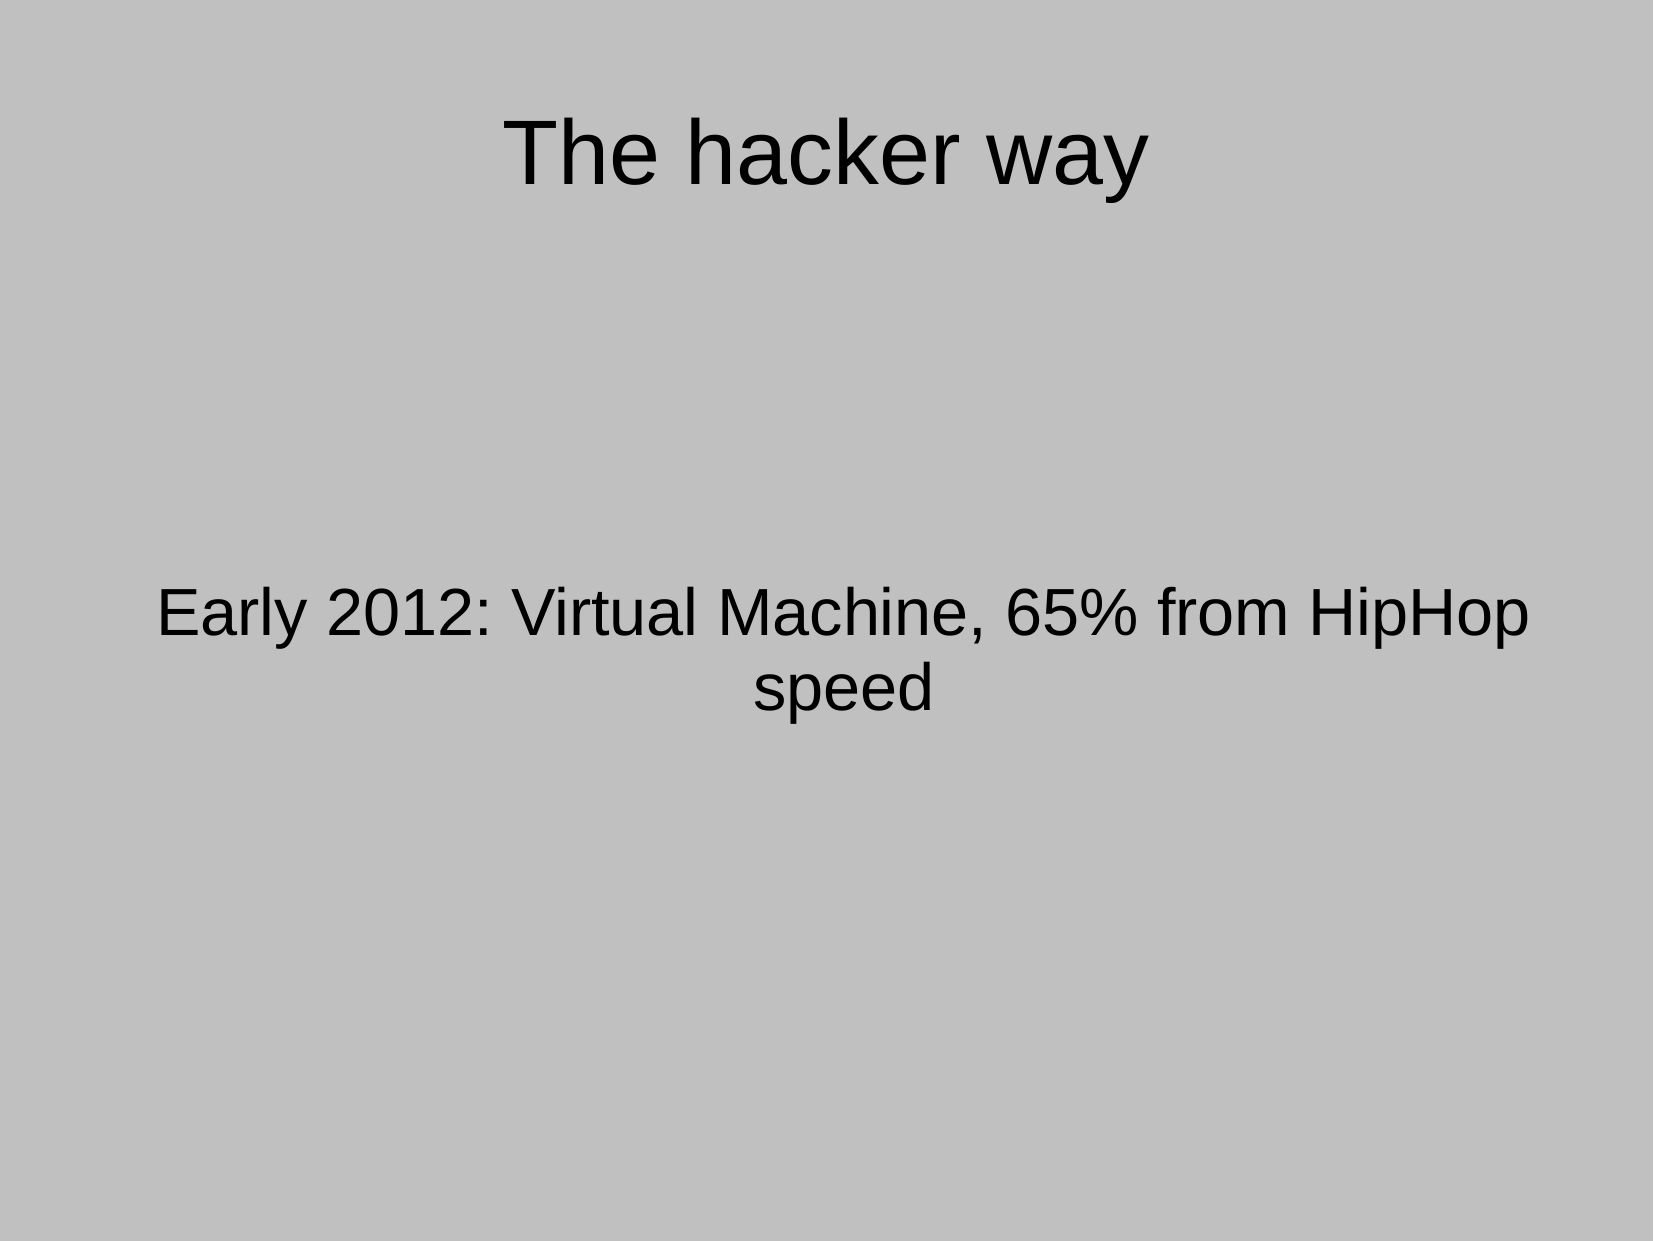

# The hacker way
Early 2012: Virtual Machine, 65% from HipHop speed